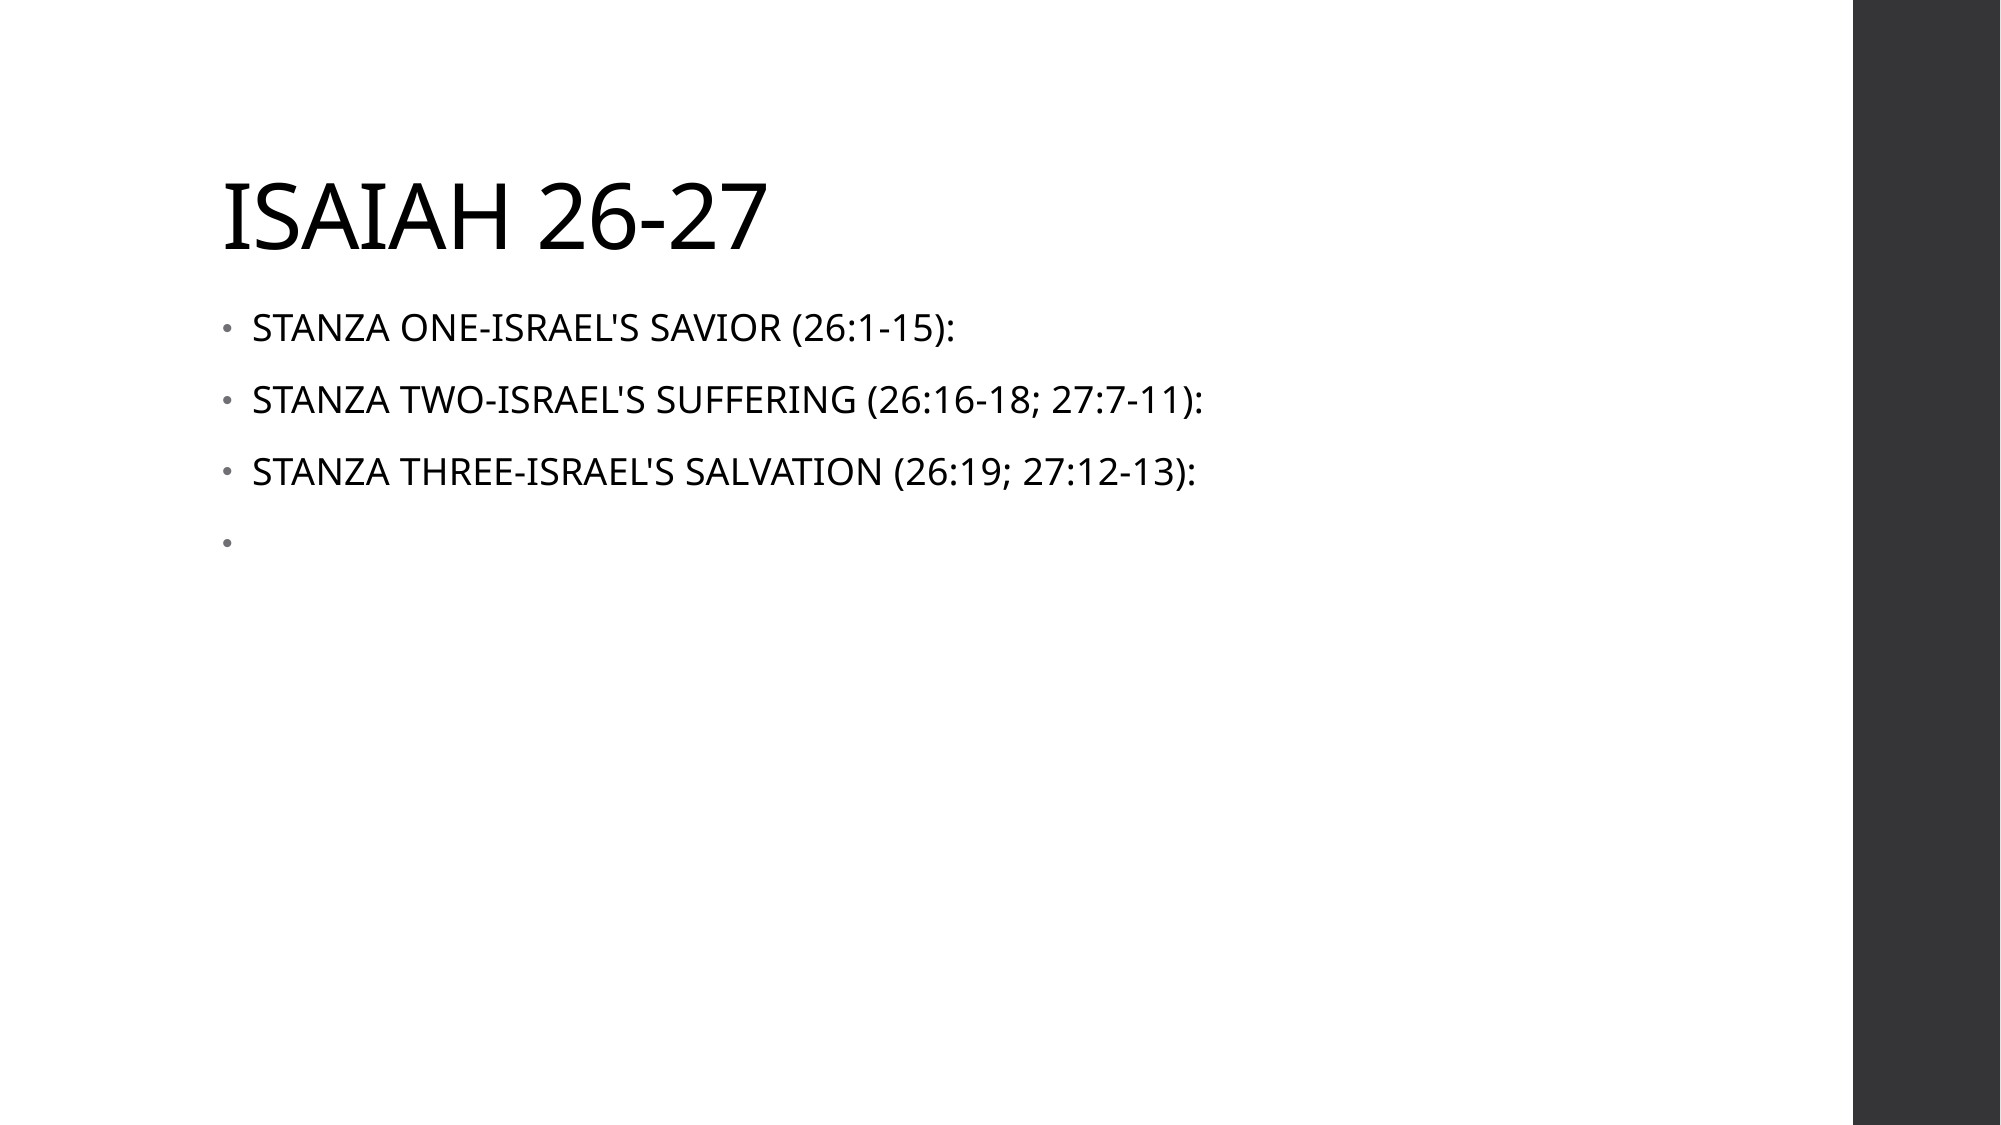

# ISAIAH 26-27
STANZA ONE-ISRAEL'S SAVIOR (26:1-15):
STANZA TWO-ISRAEL'S SUFFERING (26:16-18; 27:7-11):
STANZA THREE-ISRAEL'S SALVATION (26:19; 27:12-13):